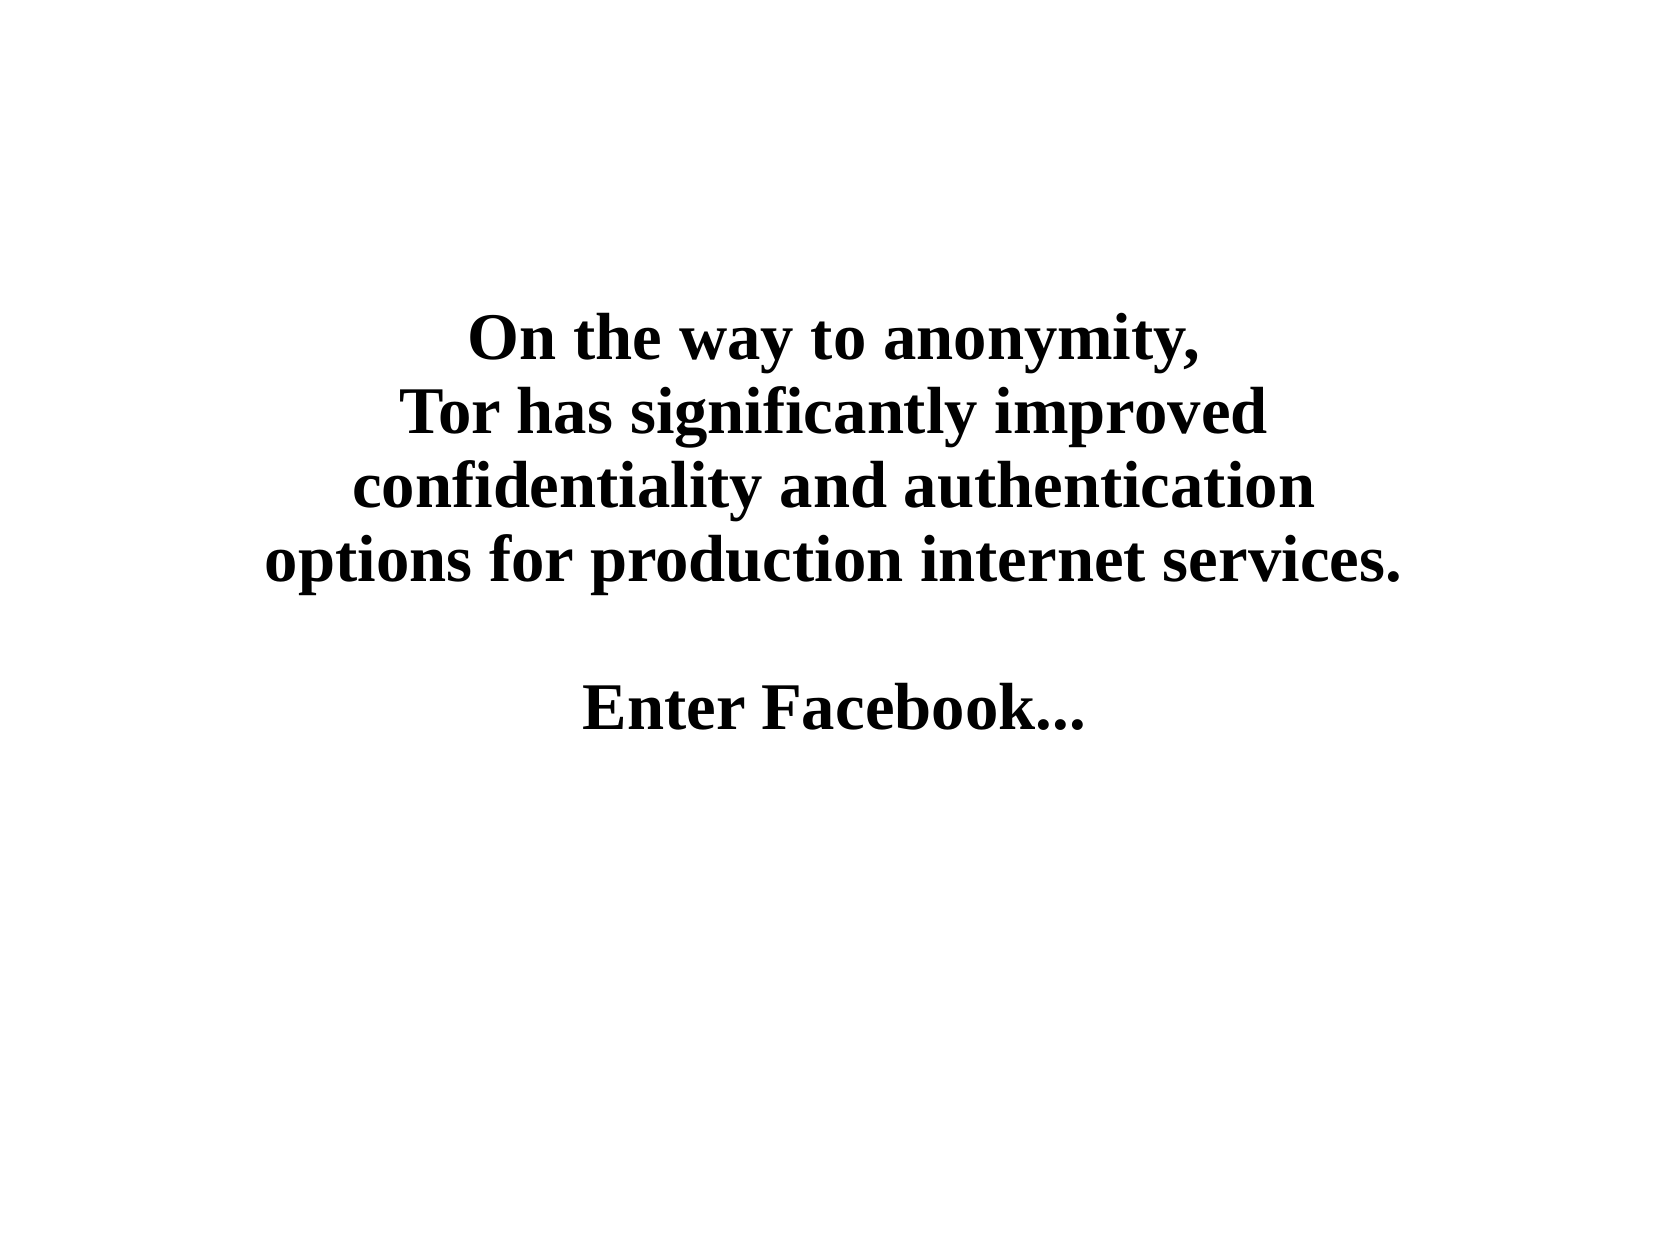

# On the way to anonymity,
Tor has significantly improved
confidentiality and authentication
options for production internet services.
Enter Facebook...